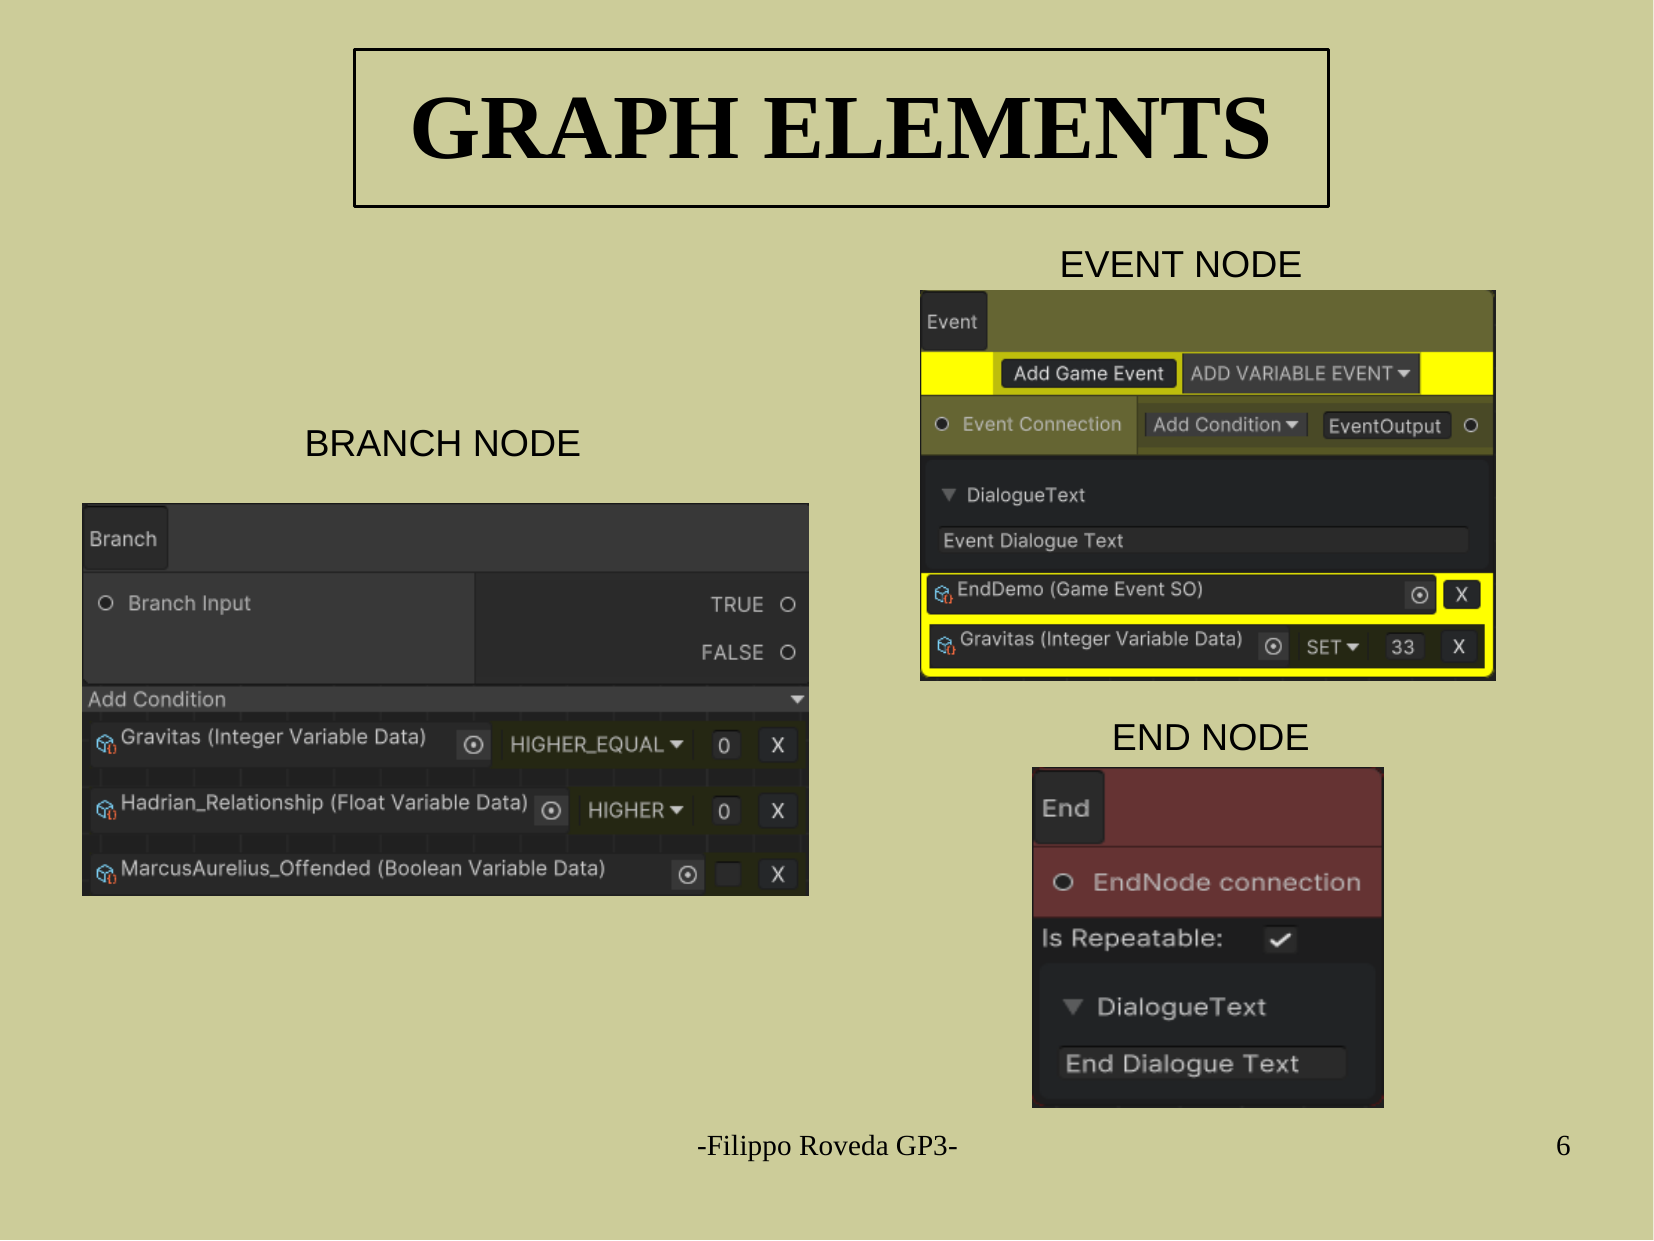

# GRAPH ELEMENTS
EVENT NODE
BRANCH NODE
END NODE
-Filippo Roveda GP3-
6